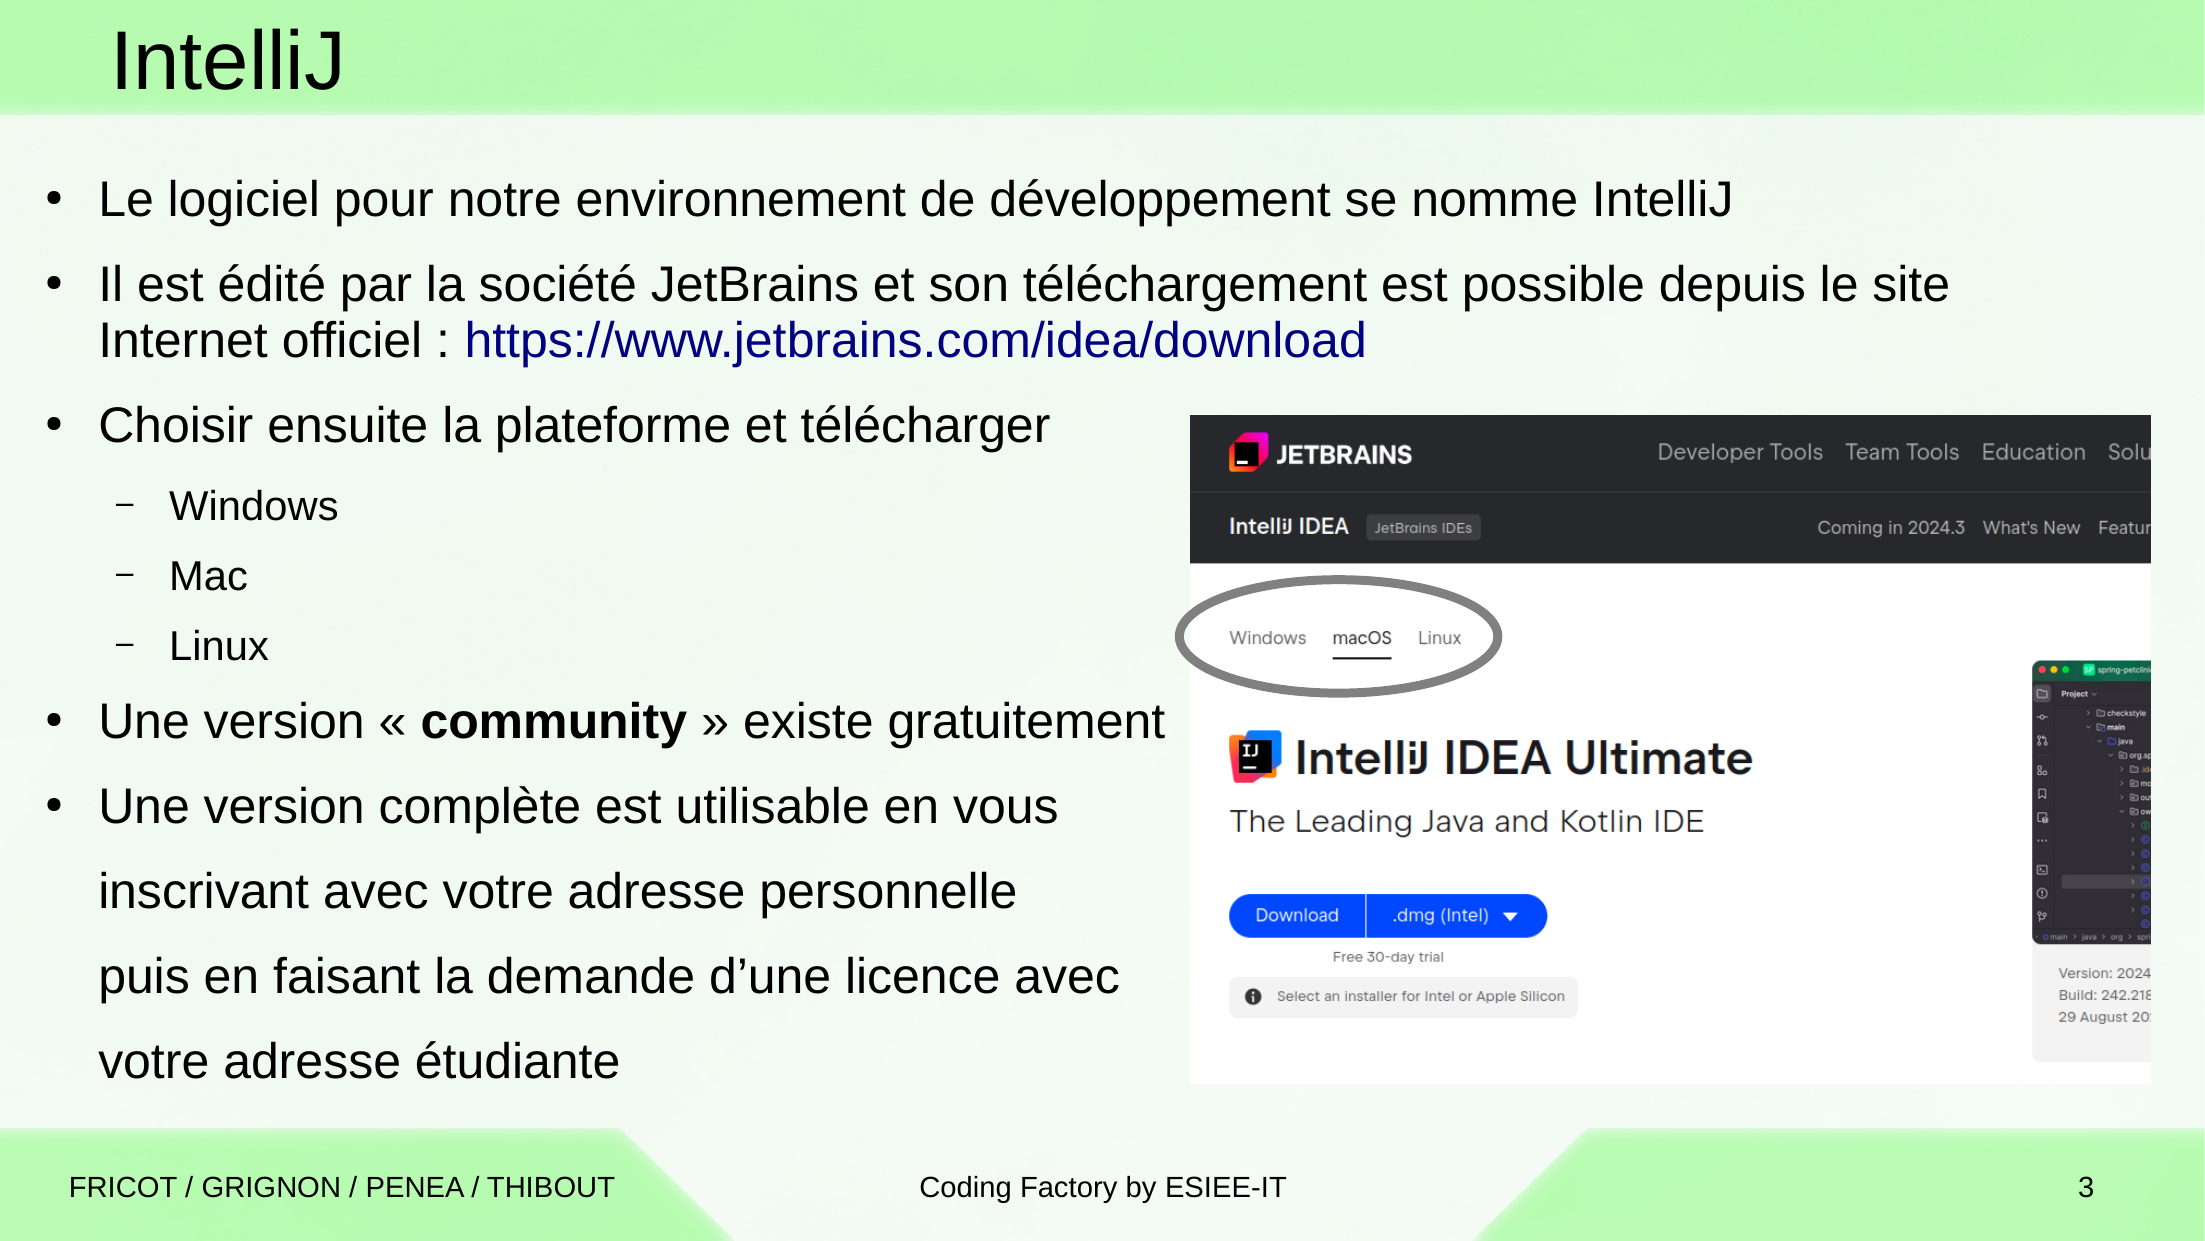

# IntelliJ
Le logiciel pour notre environnement de développement se nomme IntelliJ
Il est édité par la société JetBrains et son téléchargement est possible depuis le site Internet officiel : https://www.jetbrains.com/idea/download
Choisir ensuite la plateforme et télécharger
Windows
Mac
Linux
Une version « community » existe gratuitement
Une version complète est utilisable en vous
inscrivant avec votre adresse personnelle
puis en faisant la demande d’une licence avec
votre adresse étudiante
FRICOT / GRIGNON / PENEA / THIBOUT
Coding Factory by ESIEE-IT
3